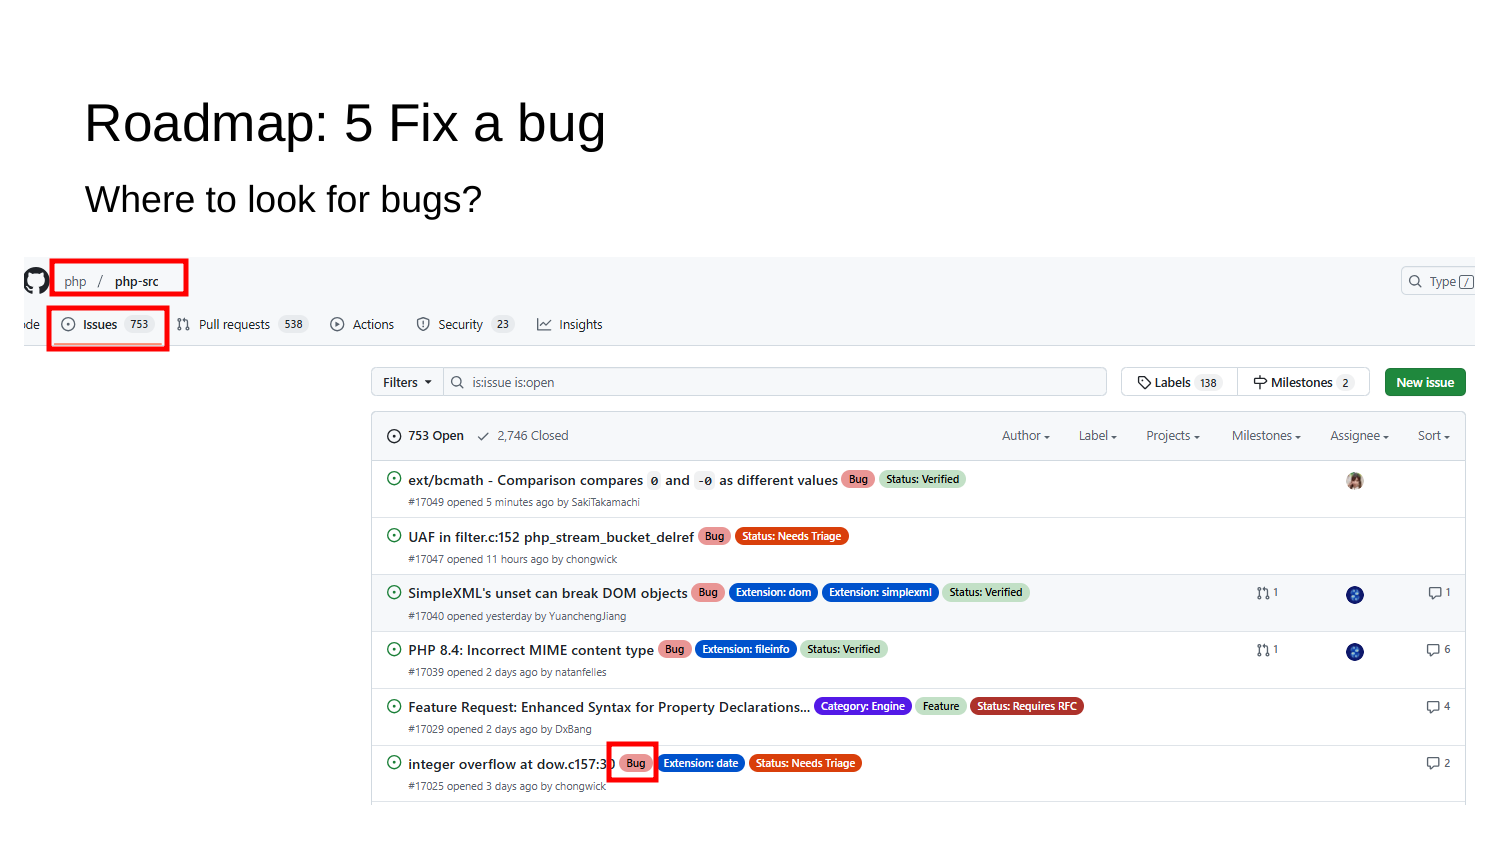

# Roadmap: 5 Fix a bug
Where to look for bugs?